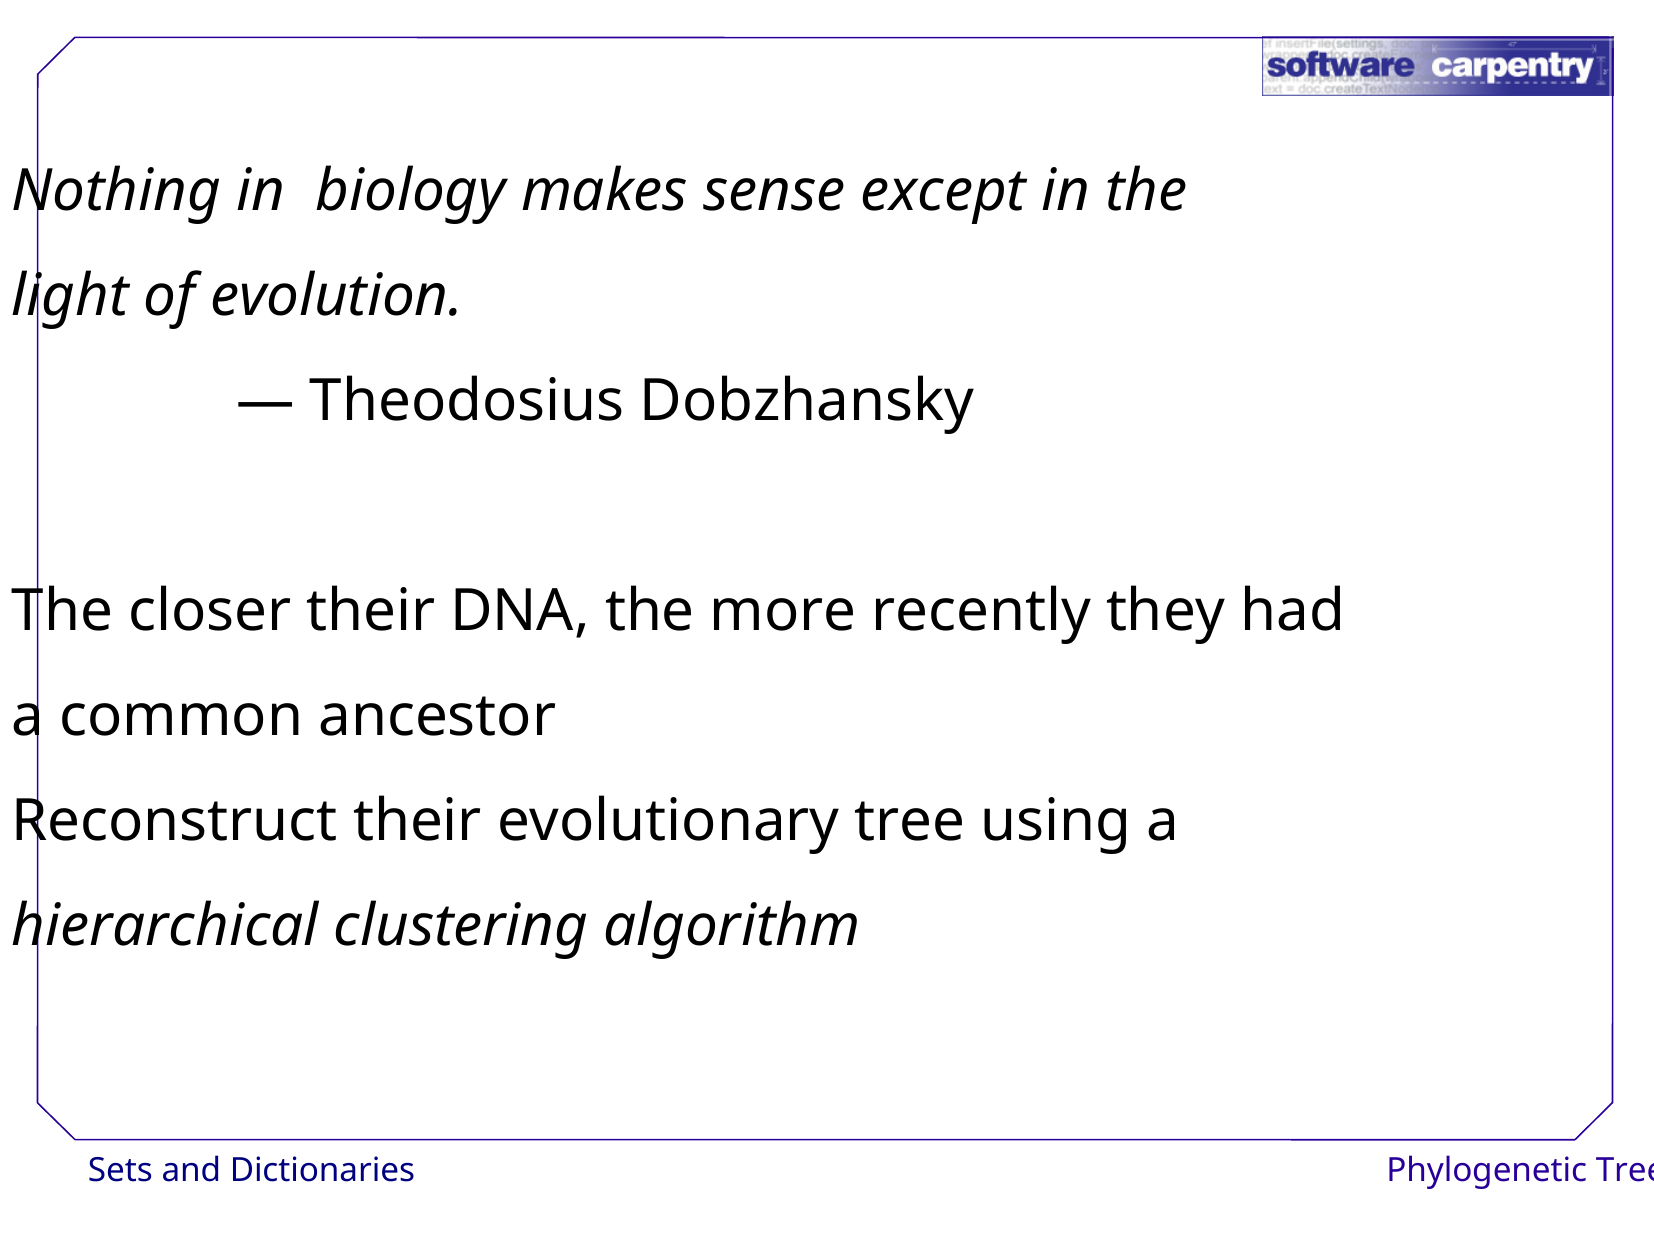

Nothing in biology makes sense except in the
light of evolution.
			— Theodosius Dobzhansky
The closer their DNA, the more recently they had
a common ancestor
Reconstruct their evolutionary tree using a
hierarchical clustering algorithm